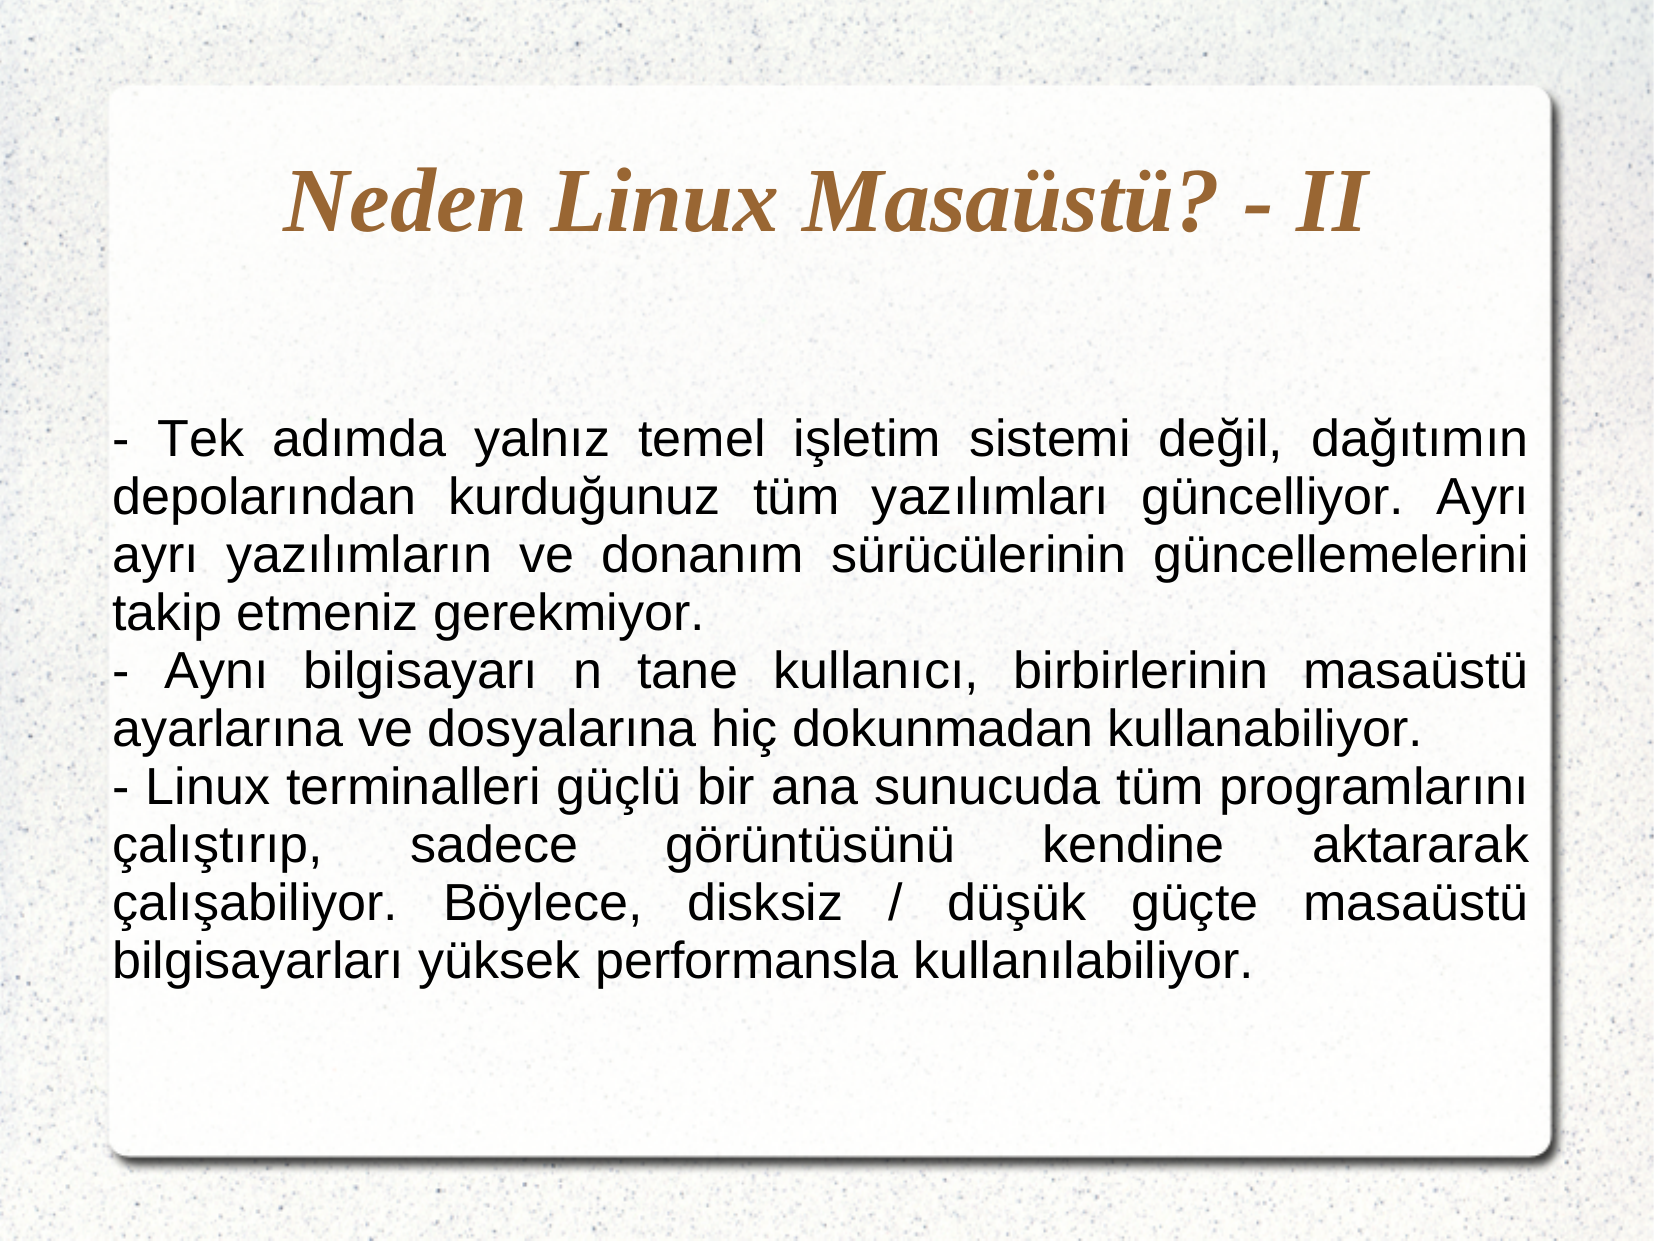

# Neden Linux Masaüstü? - II
- Tek adımda yalnız temel işletim sistemi değil, dağıtımın depolarından kurduğunuz tüm yazılımları güncelliyor. Ayrı ayrı yazılımların ve donanım sürücülerinin güncellemelerini takip etmeniz gerekmiyor.
- Aynı bilgisayarı n tane kullanıcı, birbirlerinin masaüstü ayarlarına ve dosyalarına hiç dokunmadan kullanabiliyor.
- Linux terminalleri güçlü bir ana sunucuda tüm programlarını çalıştırıp, sadece görüntüsünü kendine aktararak çalışabiliyor. Böylece, disksiz / düşük güçte masaüstü bilgisayarları yüksek performansla kullanılabiliyor.